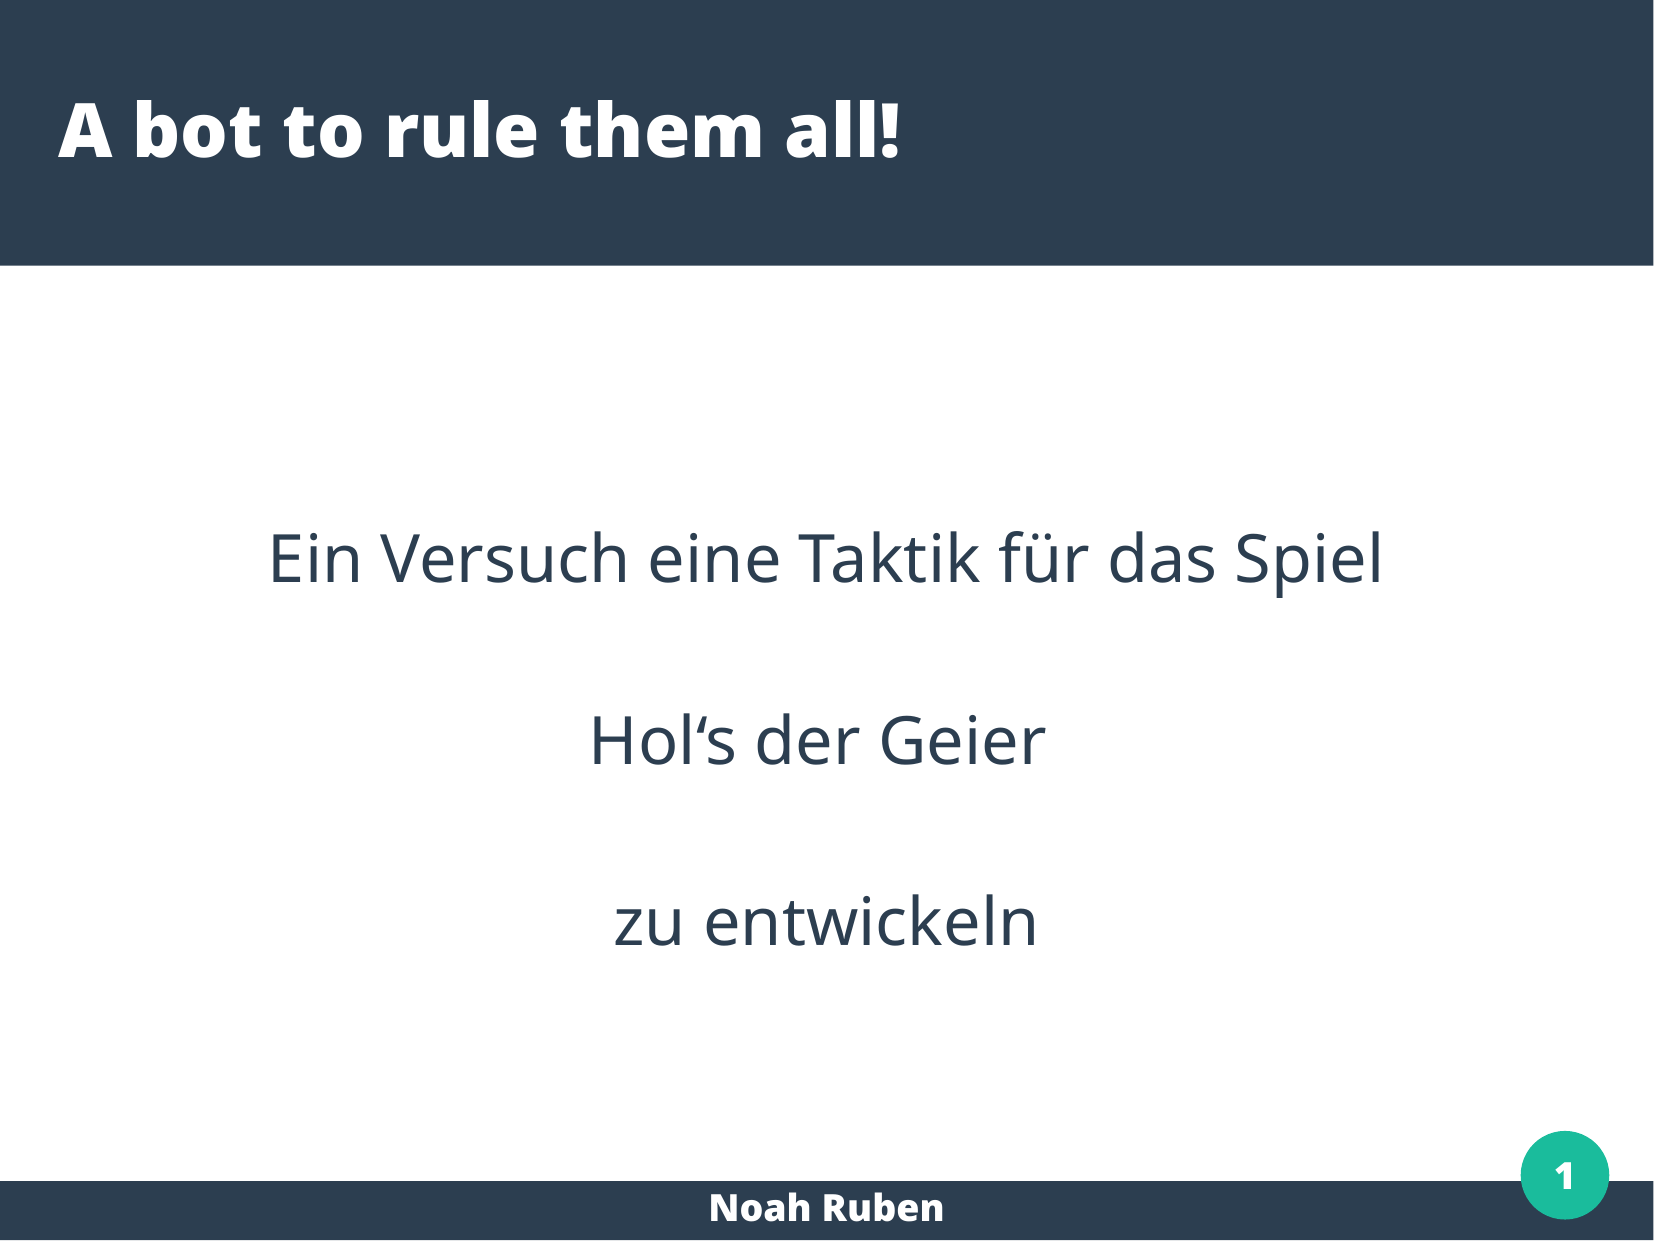

# A bot to rule them all!
Ein Versuch eine Taktik für das Spiel
Hol‘s der Geier
zu entwickeln
1
Noah Ruben